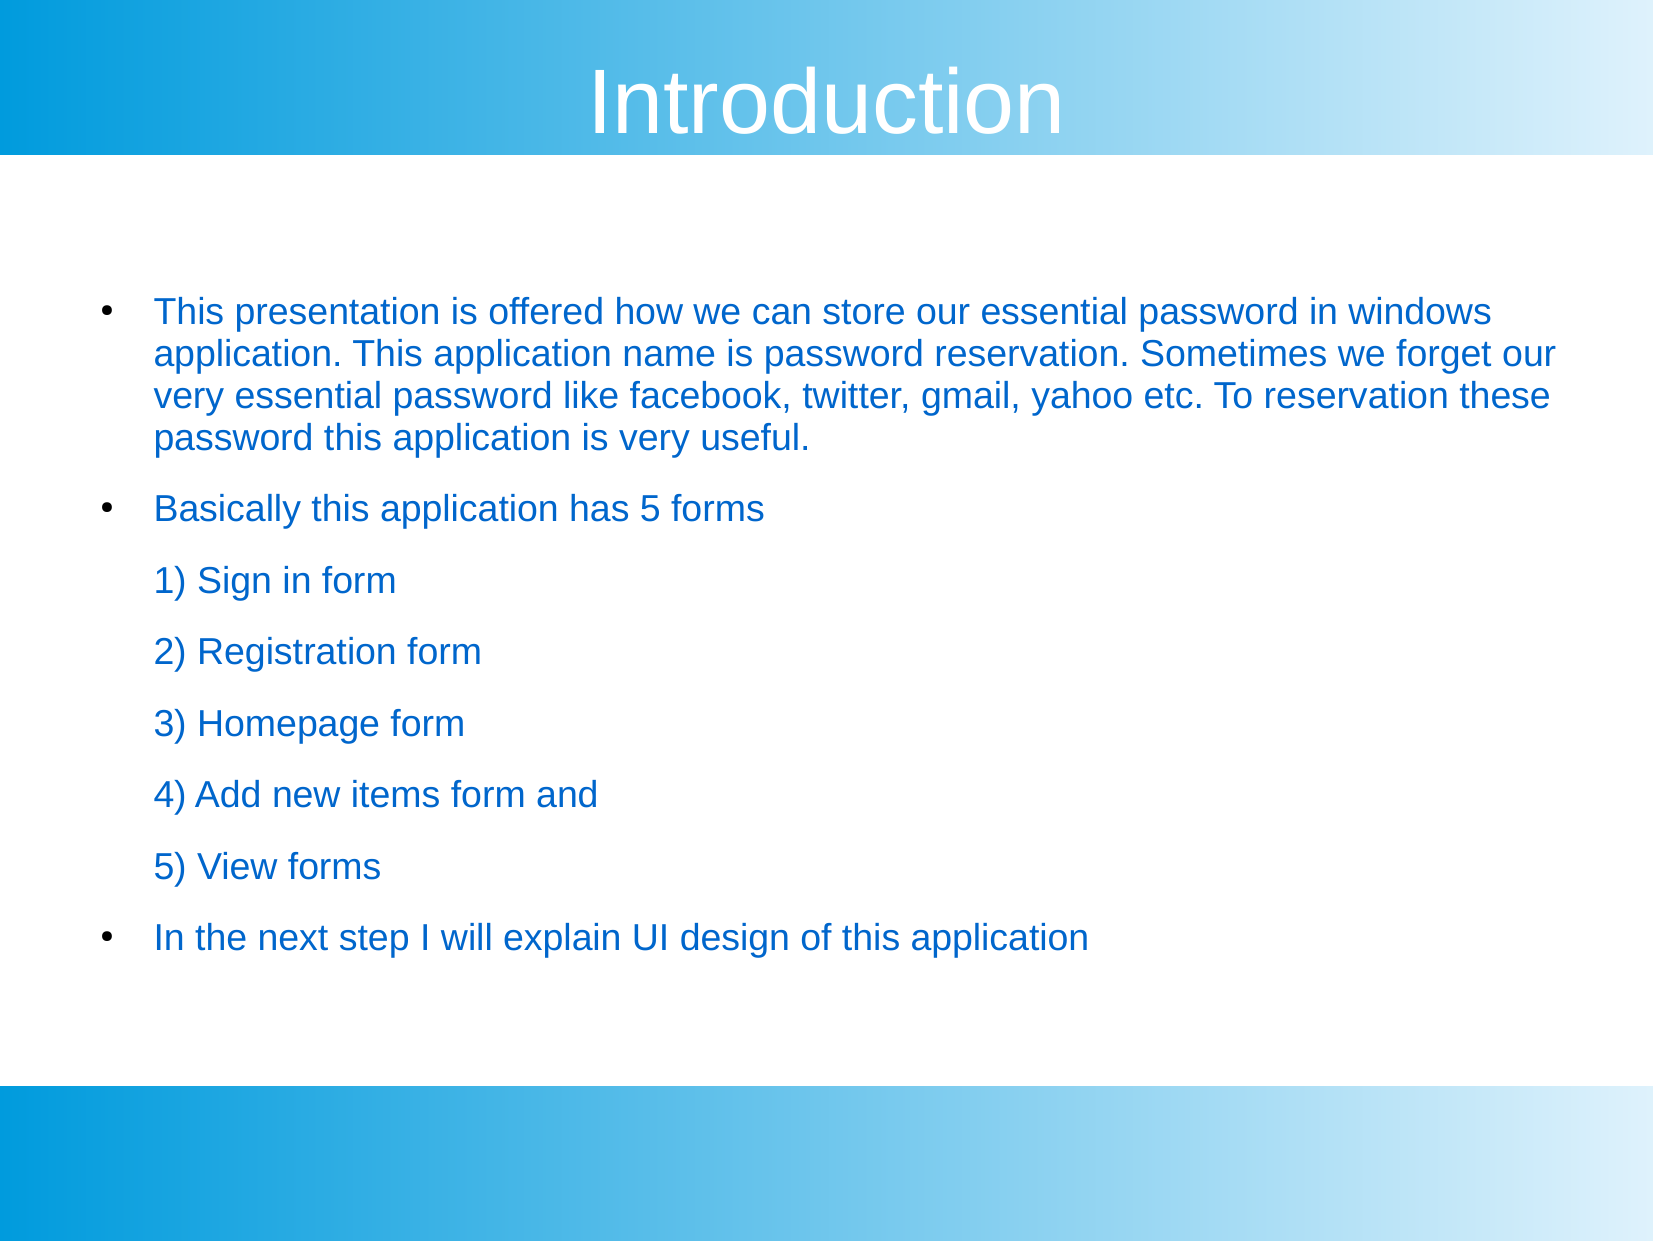

# Introduction
This presentation is offered how we can store our essential password in windows application. This application name is password reservation. Sometimes we forget our very essential password like facebook, twitter, gmail, yahoo etc. To reservation these password this application is very useful.
Basically this application has 5 forms
1) Sign in form
2) Registration form
3) Homepage form
4) Add new items form and
5) View forms
In the next step I will explain UI design of this application